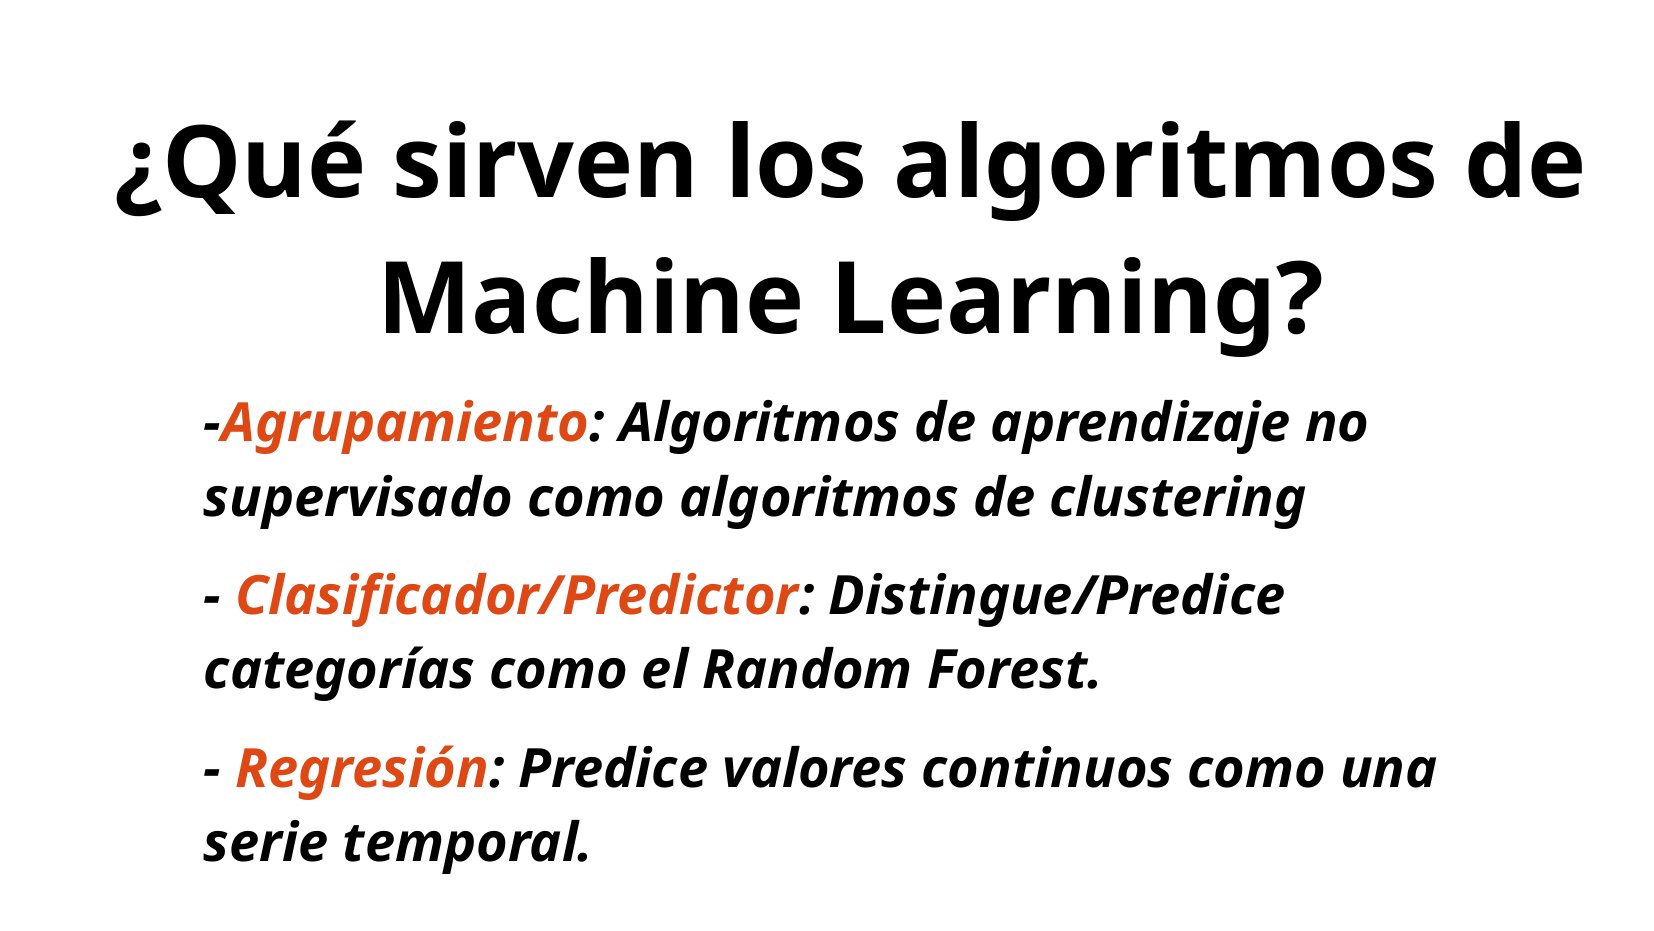

¿Qué sirven los algoritmos de Machine Learning?
-Agrupamiento: Algoritmos de aprendizaje no supervisado como algoritmos de clustering
- Clasificador/Predictor: Distingue/Predice categorías como el Random Forest.
- Regresión: Predice valores continuos como una serie temporal.